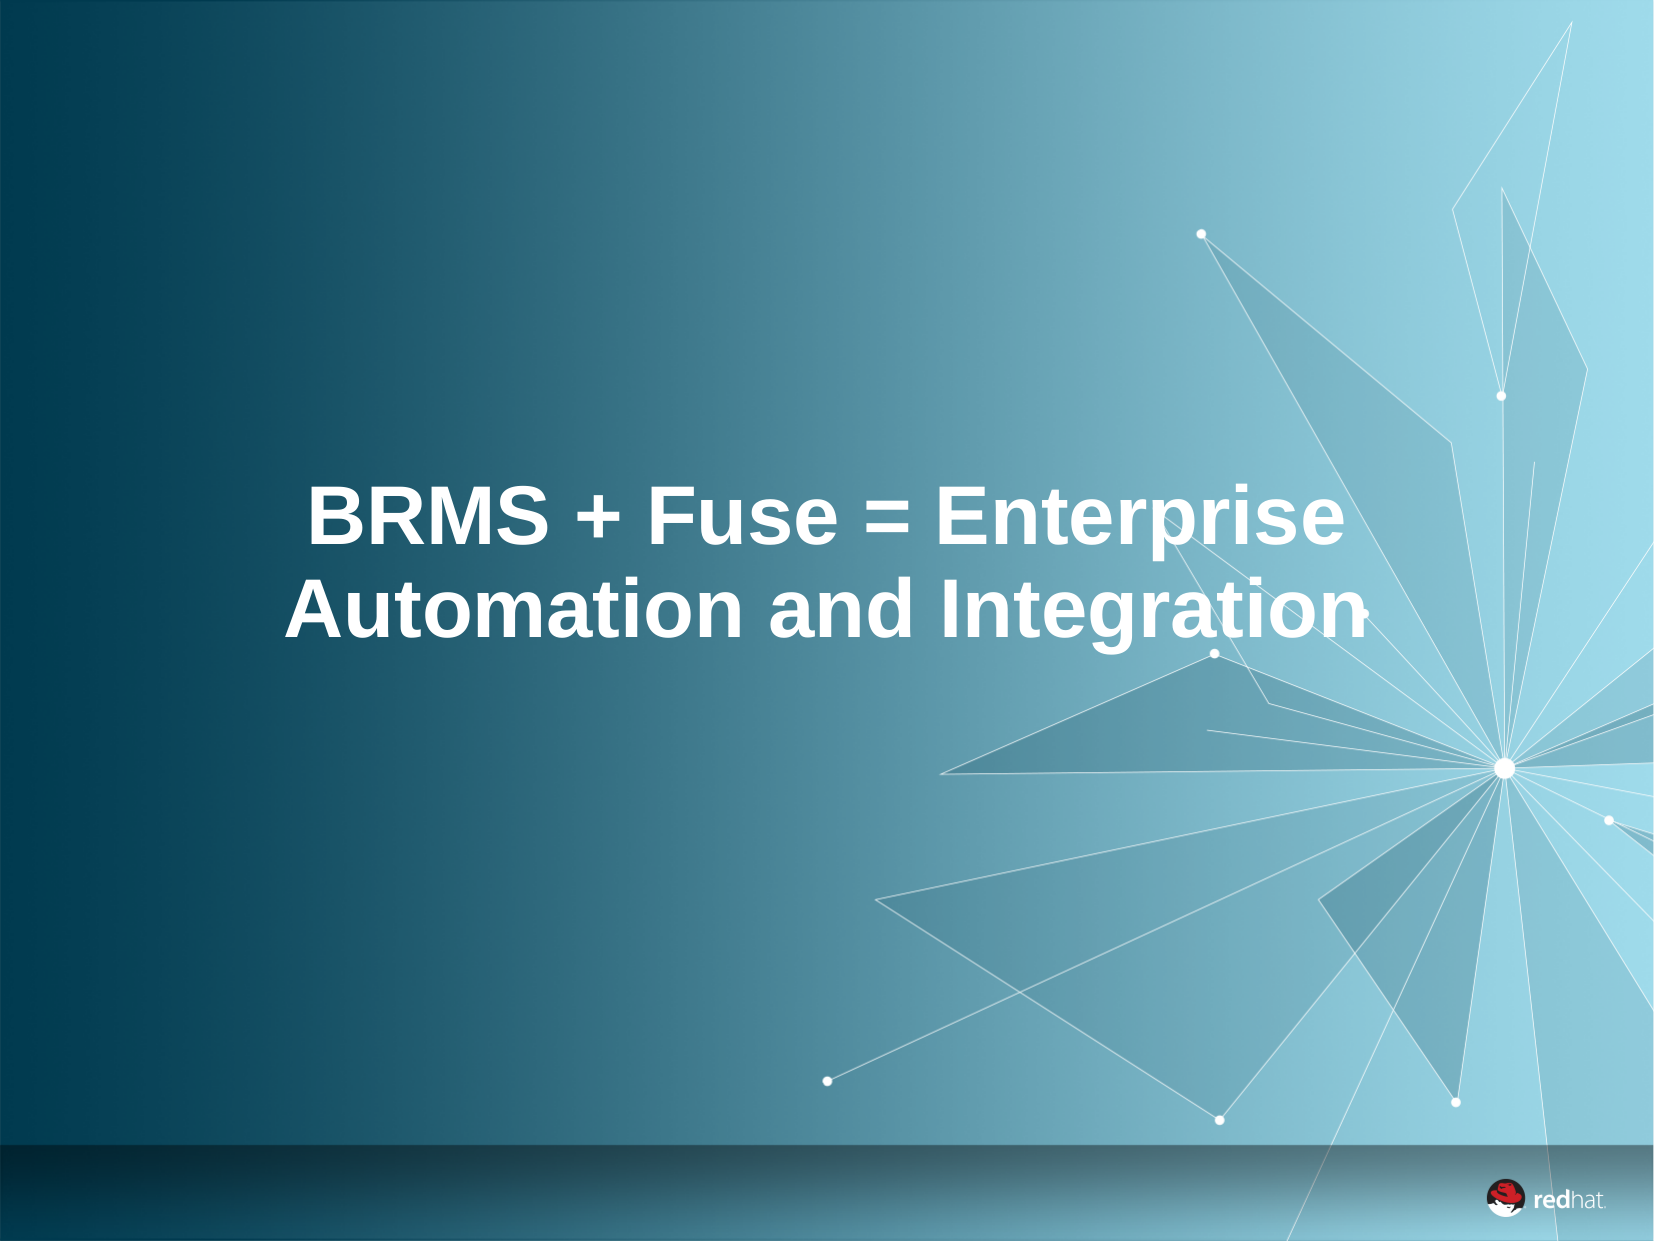

# BRMS + Fuse = Enterprise Automation and Integration